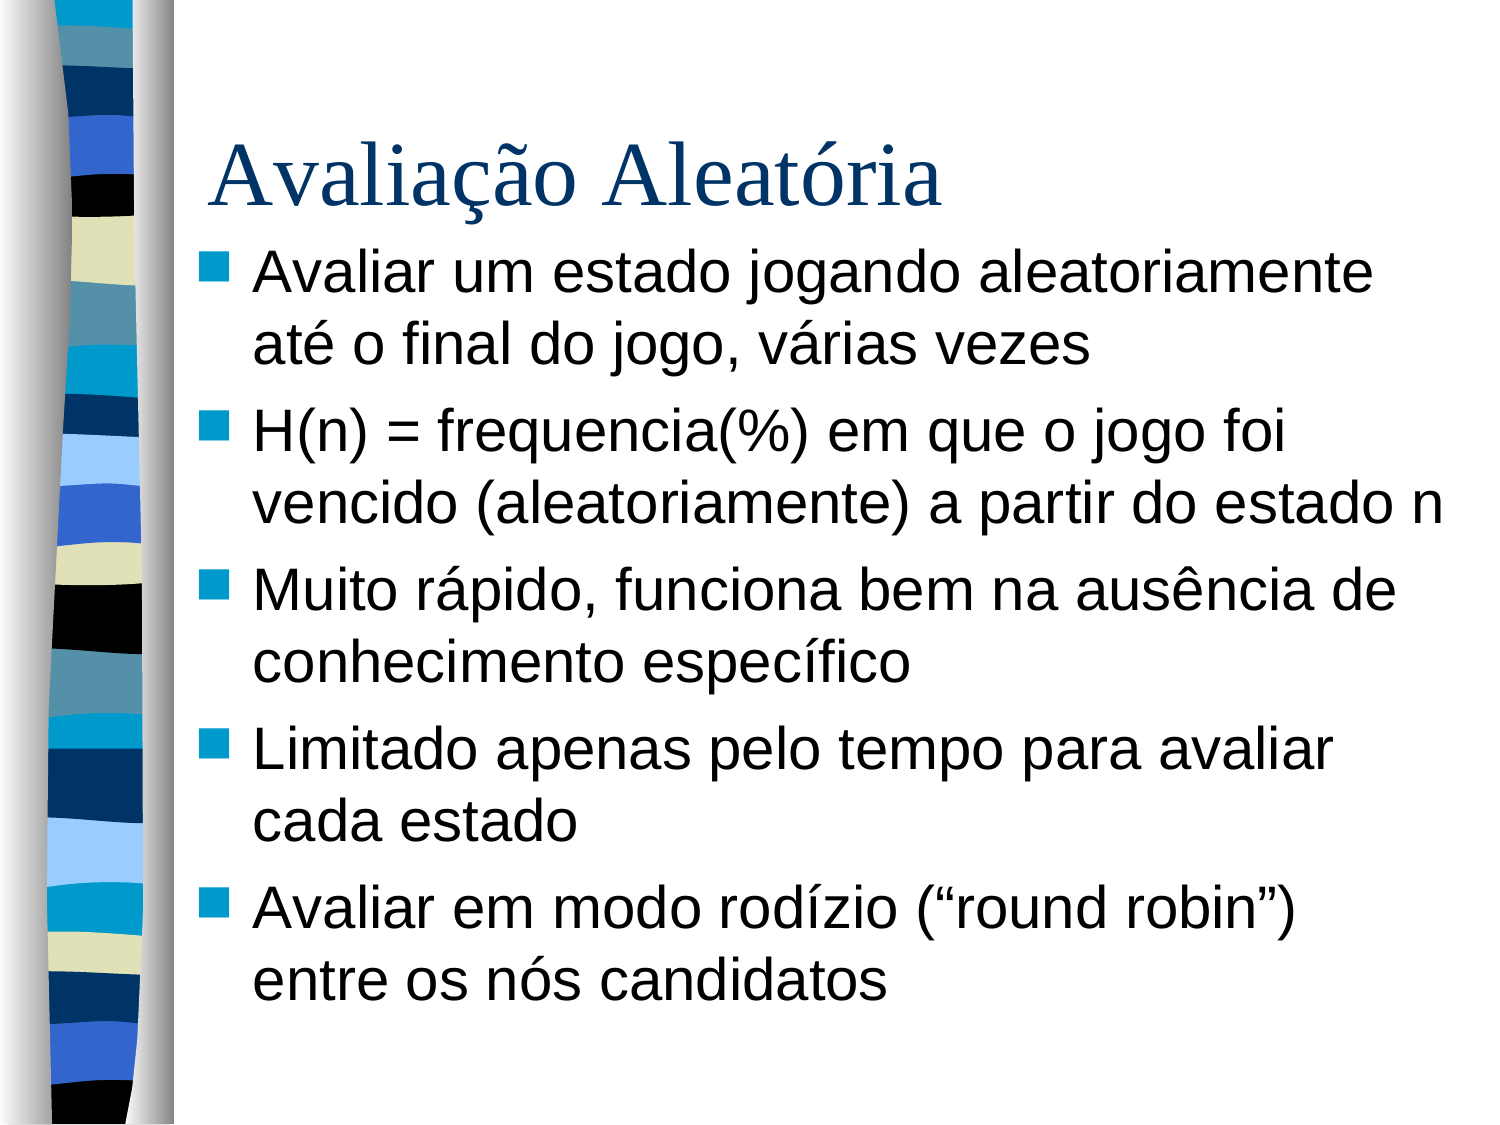

# Avaliação Aleatória
Avaliar um estado jogando aleatoriamente até o final do jogo, várias vezes
H(n) = frequencia(%) em que o jogo foi vencido (aleatoriamente) a partir do estado n
Muito rápido, funciona bem na ausência de conhecimento específico
Limitado apenas pelo tempo para avaliar cada estado
Avaliar em modo rodízio (“round robin”) entre os nós candidatos